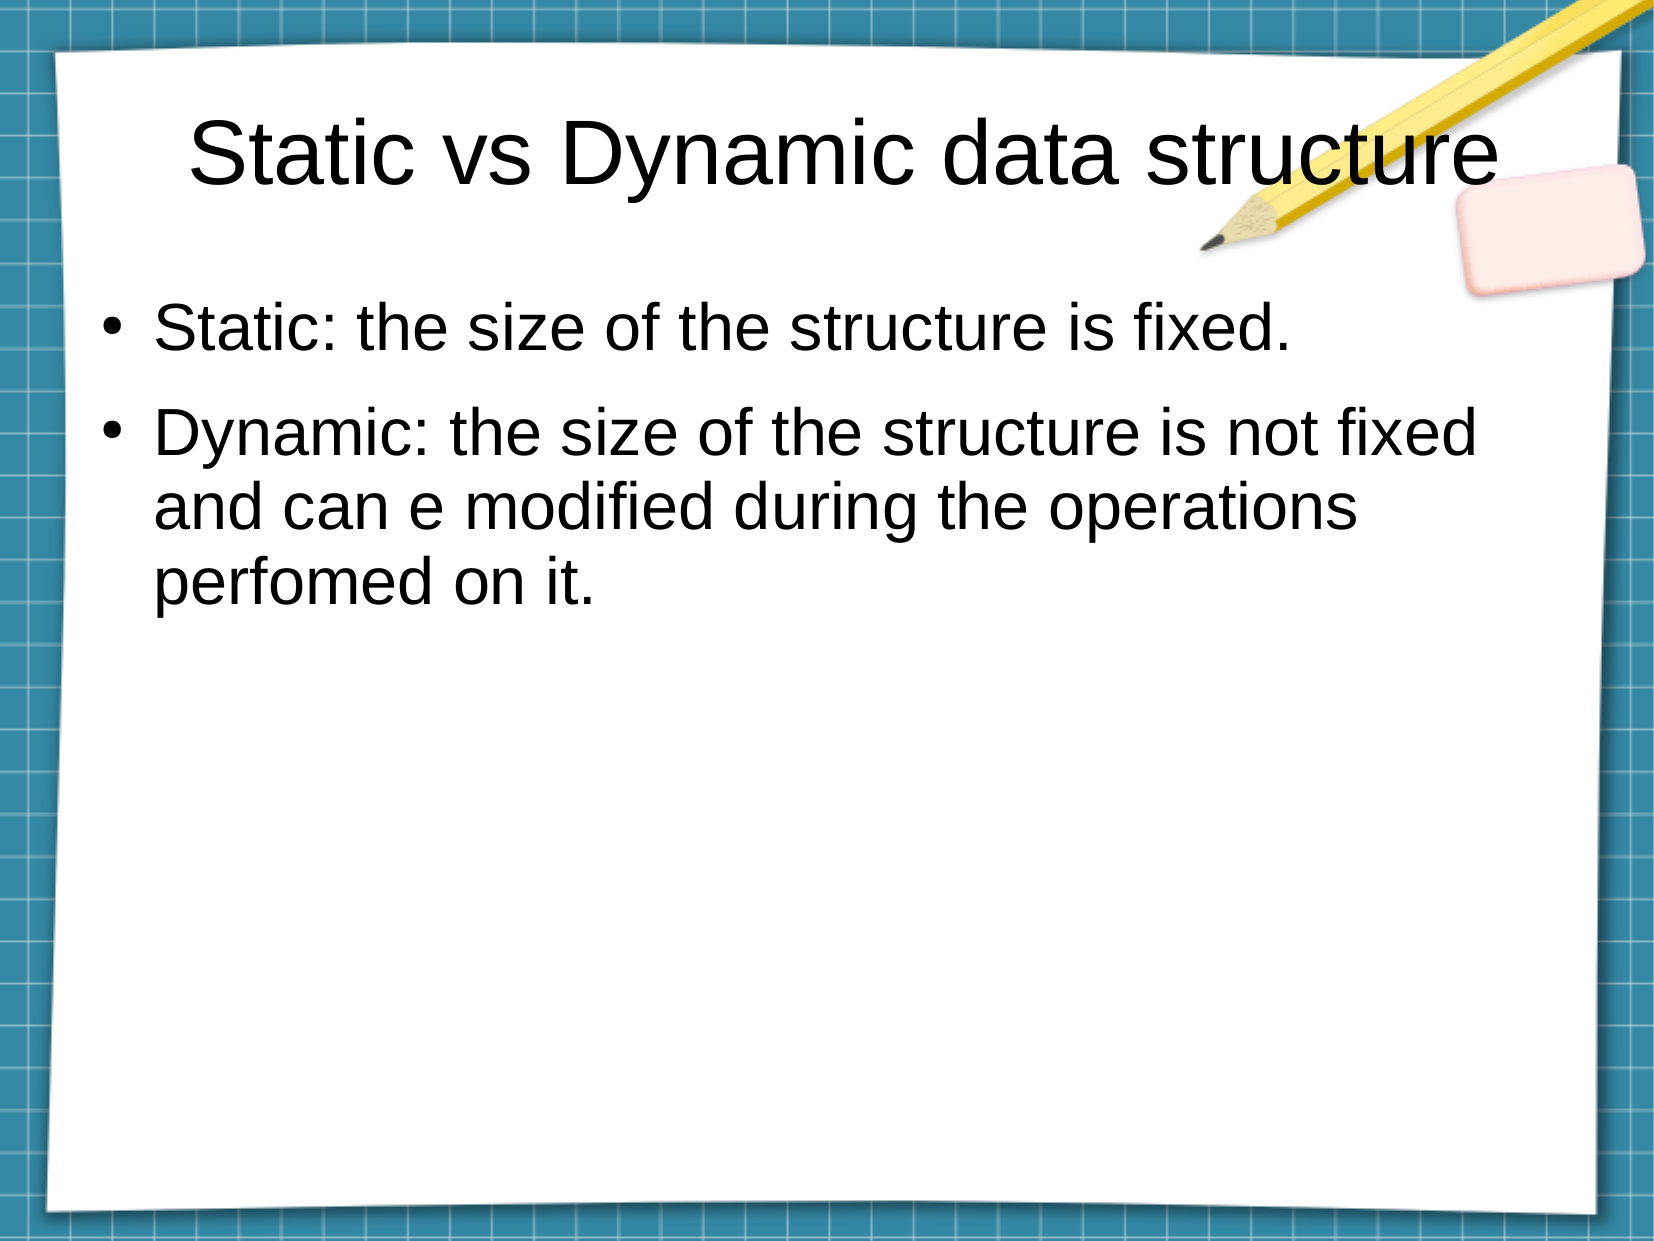

# Static vs Dynamic data structure
Static: the size of the structure is fixed.
Dynamic: the size of the structure is not fixed and can e modified during the operations perfomed on it.